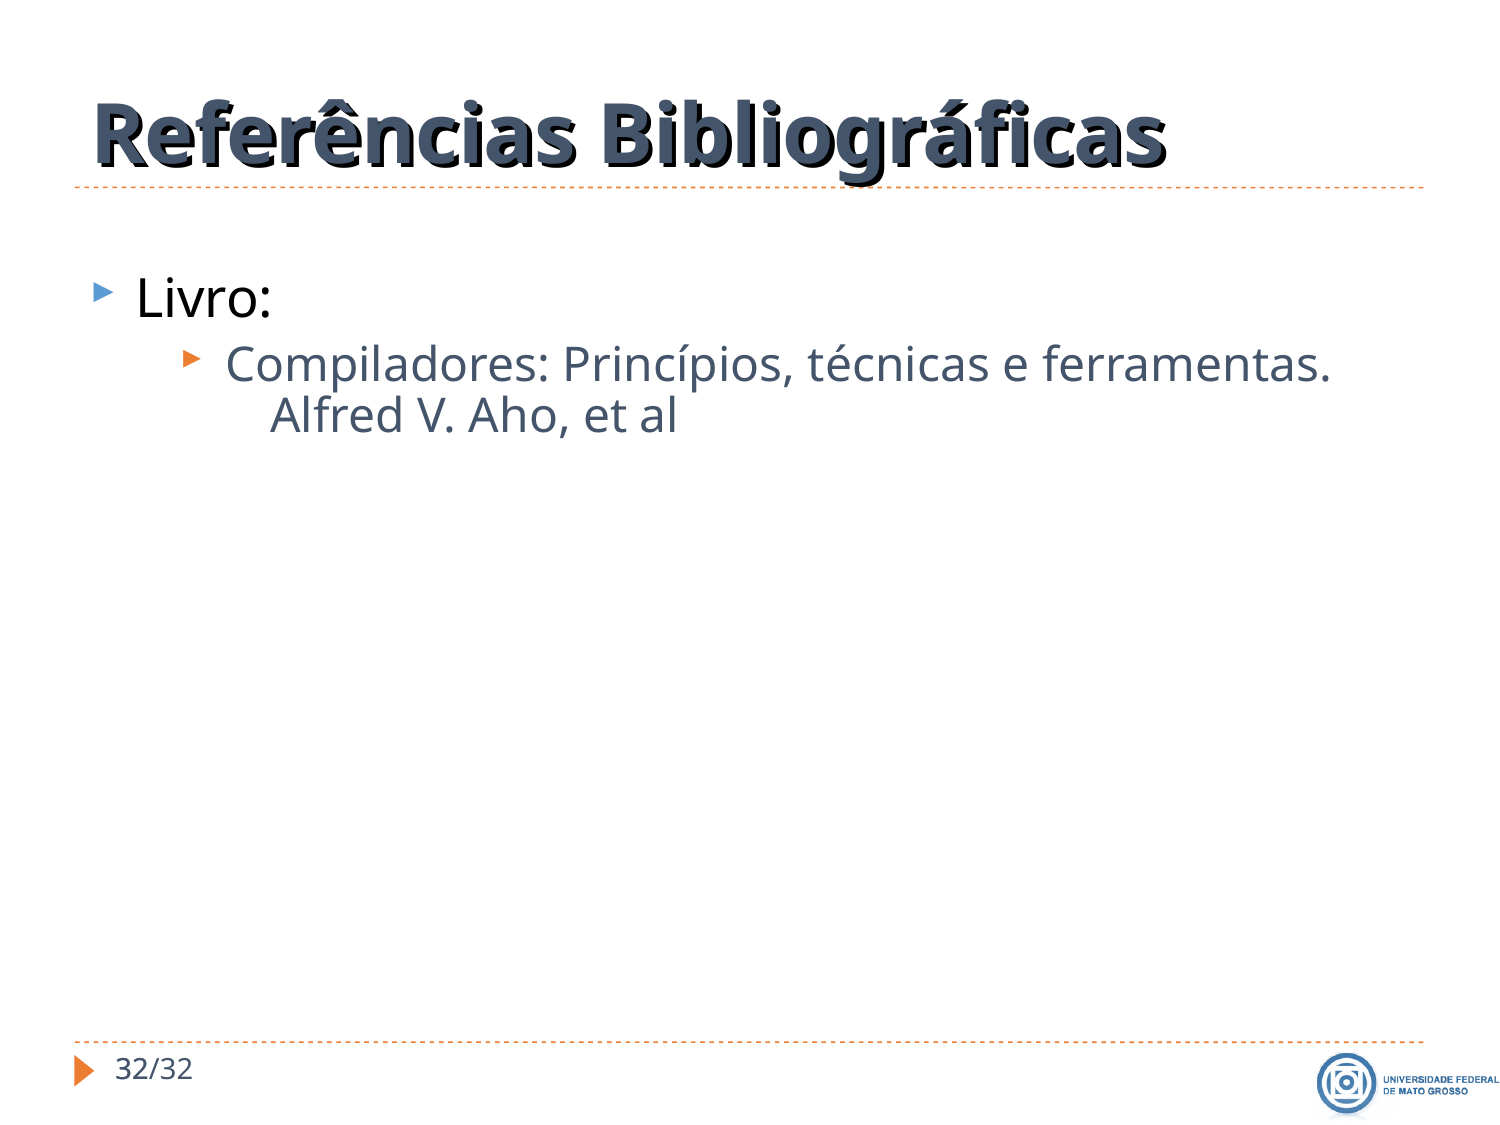

# Referências Bibliográficas
Livro:
Compiladores: Princípios, técnicas e ferramentas. Alfred V. Aho, et al
32